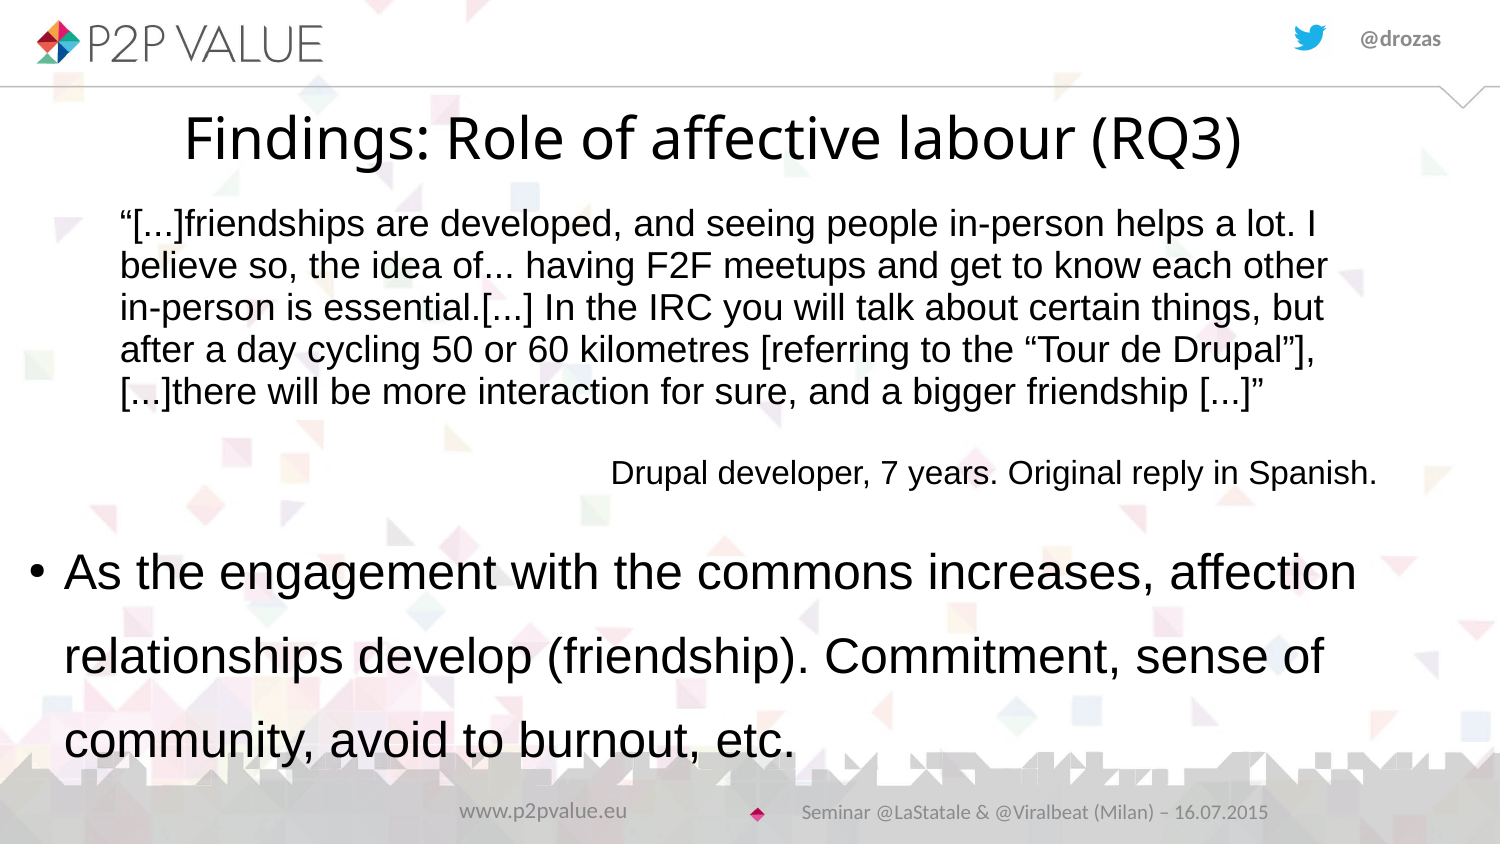

@drozas
# Findings: Role of affective labour (RQ3)
“[...]friendships are developed, and seeing people in-person helps a lot. I
believe so, the idea of... having F2F meetups and get to know each other
in-person is essential.[...] In the IRC you will talk about certain things, but
after a day cycling 50 or 60 kilometres [referring to the “Tour de Drupal”],[...]there will be more interaction for sure, and a bigger friendship [...]”
Drupal developer, 7 years. Original reply in Spanish.
As the engagement with the commons increases, affection relationships develop (friendship). Commitment, sense of community, avoid to burnout, etc.
Seminar @LaStatale & @Viralbeat (Milan) – 16.07.2015
www.p2pvalue.eu